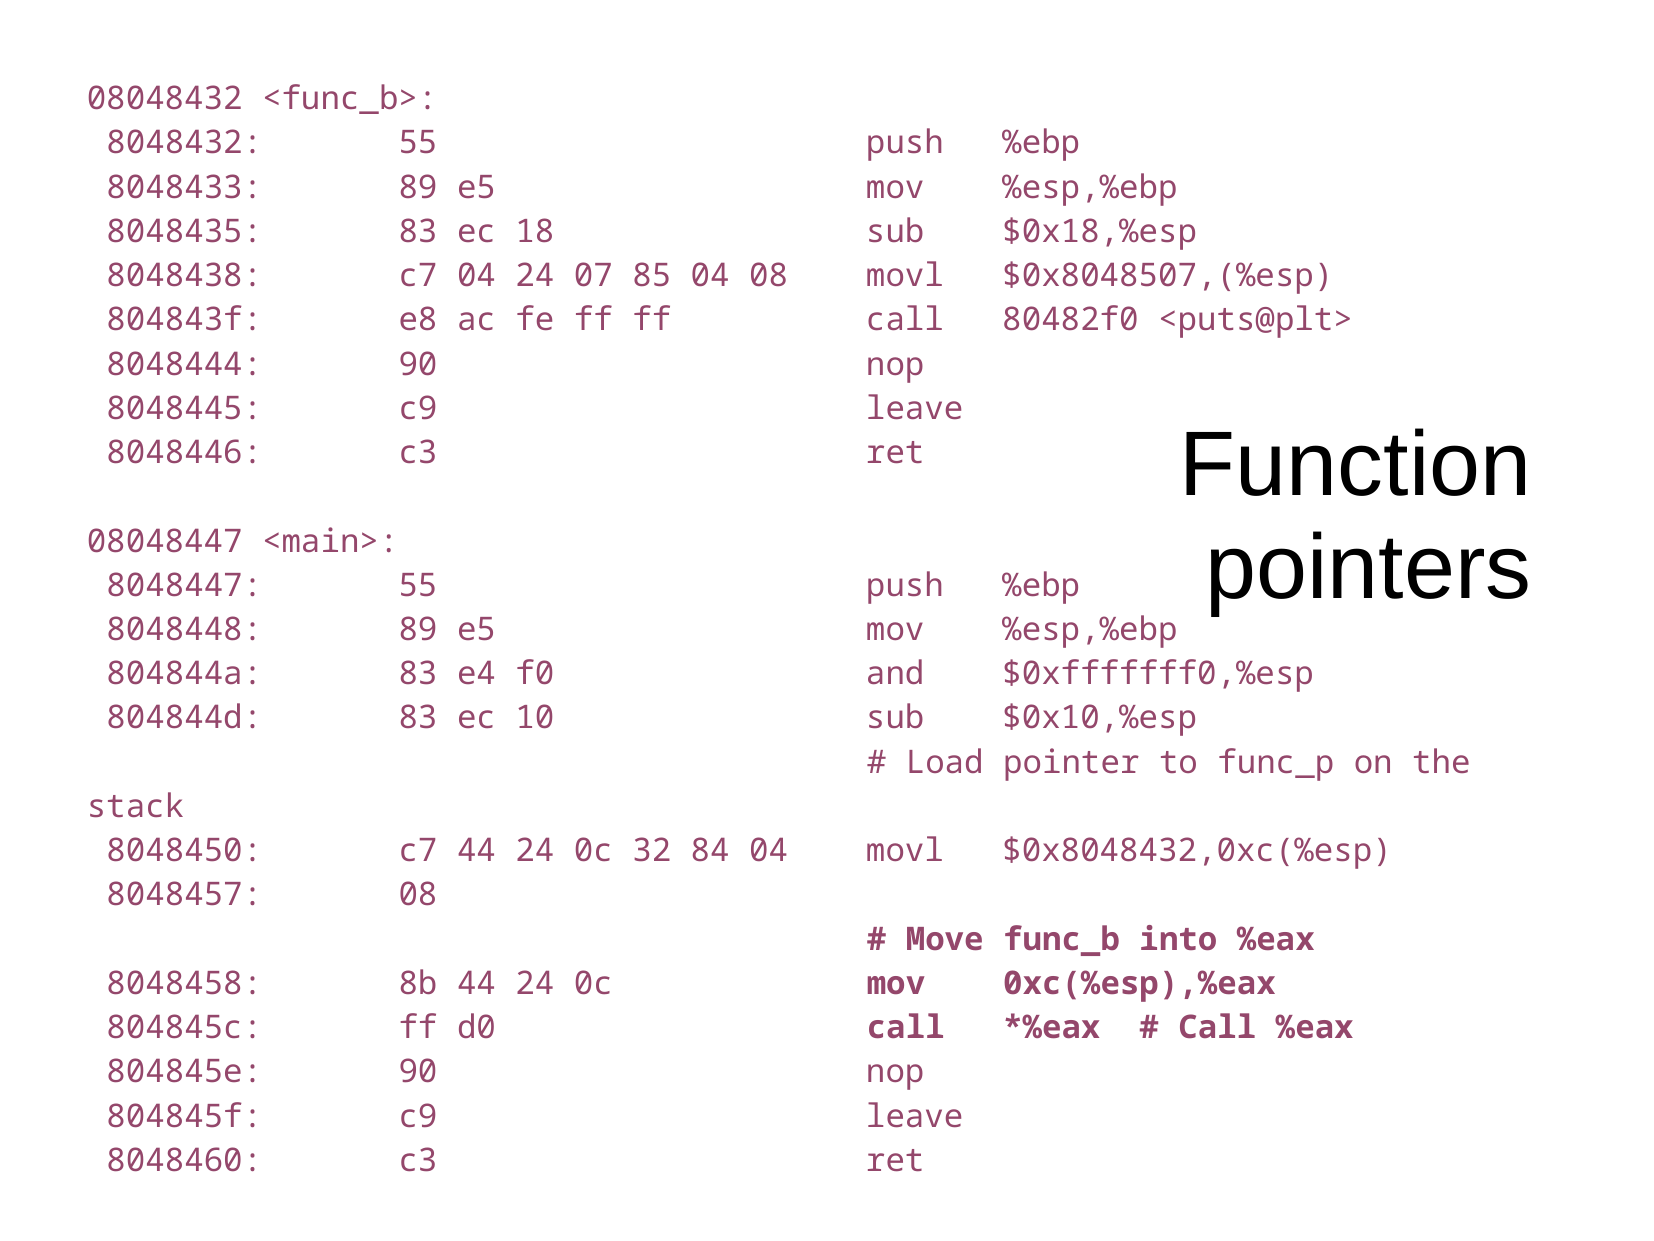

08048432 <func_b>:
 8048432: 55 push %ebp
 8048433: 89 e5 mov %esp,%ebp
 8048435: 83 ec 18 sub $0x18,%esp
 8048438: c7 04 24 07 85 04 08 movl $0x8048507,(%esp)
 804843f: e8 ac fe ff ff call 80482f0 <puts@plt>
 8048444: 90 nop
 8048445: c9 leave
 8048446: c3 ret
08048447 <main>:
 8048447: 55 push %ebp
 8048448: 89 e5 mov %esp,%ebp
 804844a: 83 e4 f0 and $0xfffffff0,%esp
 804844d: 83 ec 10 sub $0x10,%esp
 # Load pointer to func_p on the stack
 8048450: c7 44 24 0c 32 84 04 movl $0x8048432,0xc(%esp)
 8048457: 08
 # Move func_b into %eax
 8048458: 8b 44 24 0c mov 0xc(%esp),%eax
 804845c: ff d0 call *%eax # Call %eax
 804845e: 90 nop
 804845f: c9 leave
 8048460: c3 ret
# Function pointers